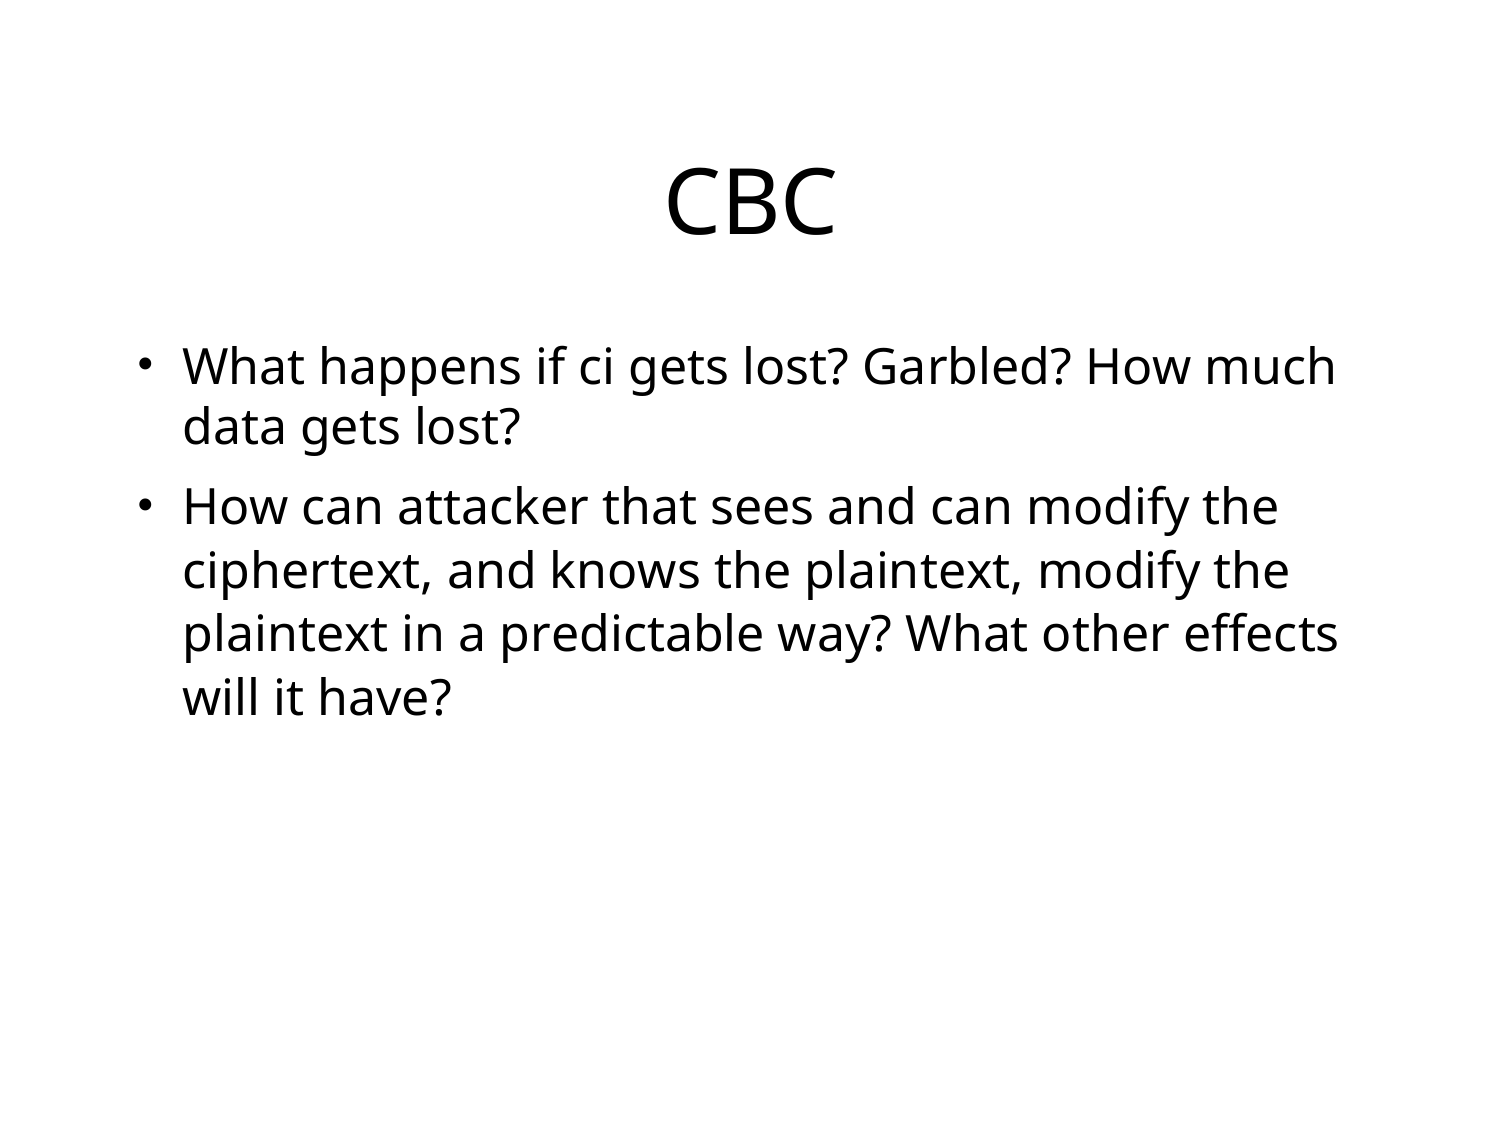

# CBC
What happens if ci gets lost? Garbled? How much data gets lost?
How can attacker that sees and can modify the ciphertext, and knows the plaintext, modify the plaintext in a predictable way? What other effects will it have?